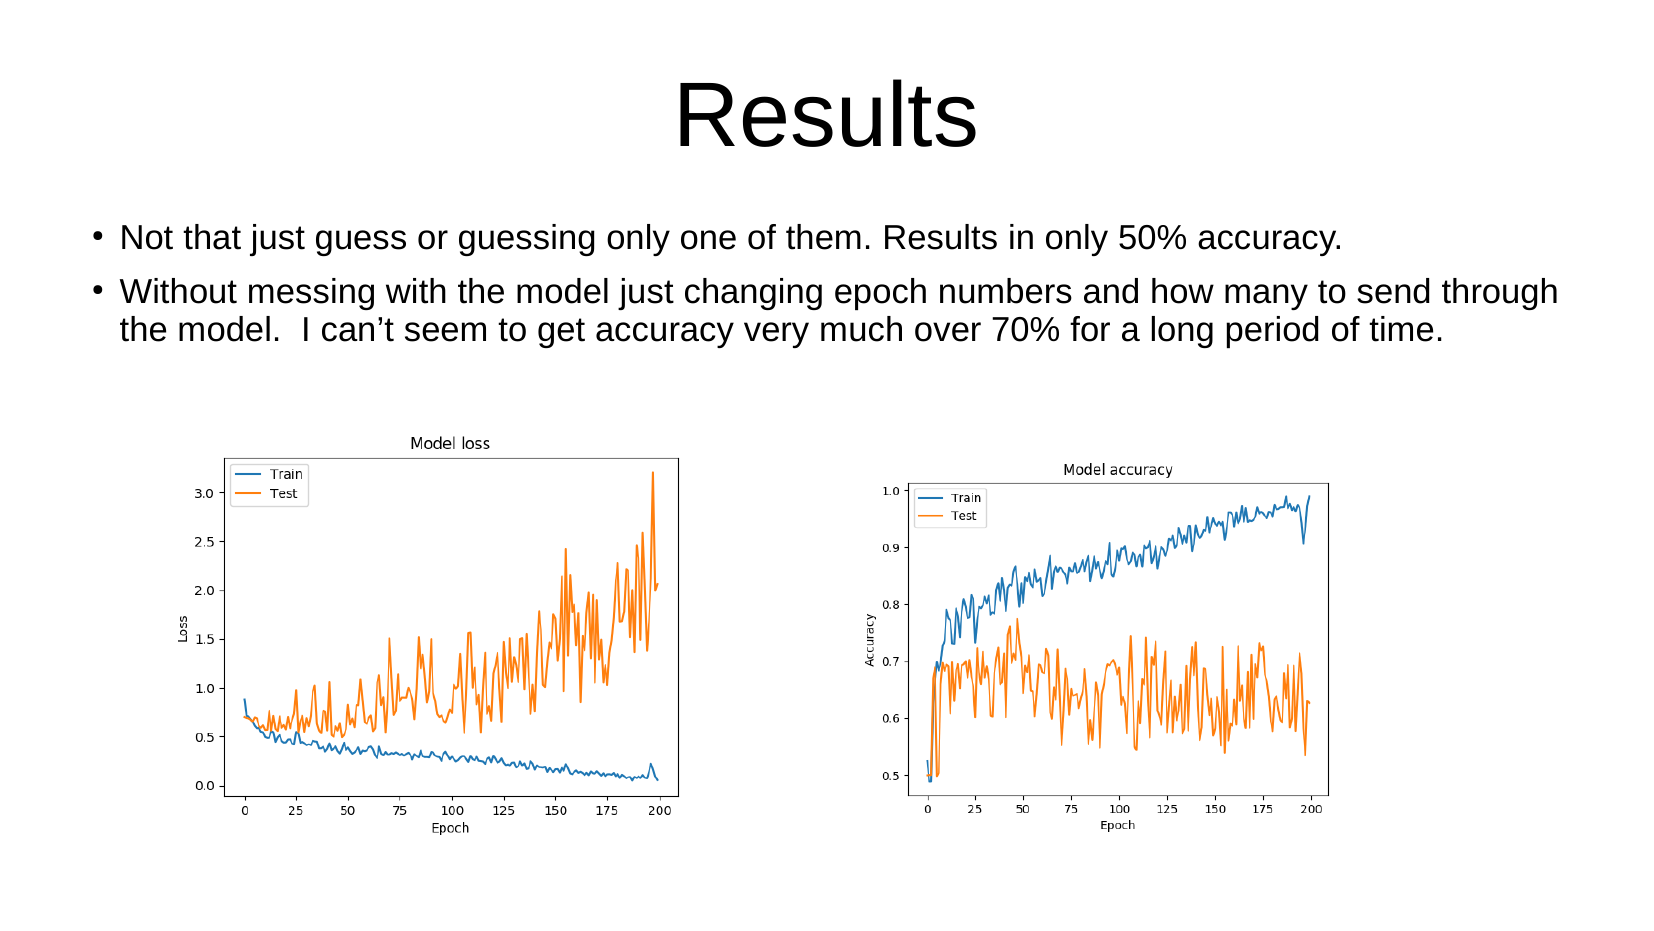

# Results
Not that just guess or guessing only one of them. Results in only 50% accuracy.
Without messing with the model just changing epoch numbers and how many to send through the model. I can’t seem to get accuracy very much over 70% for a long period of time.